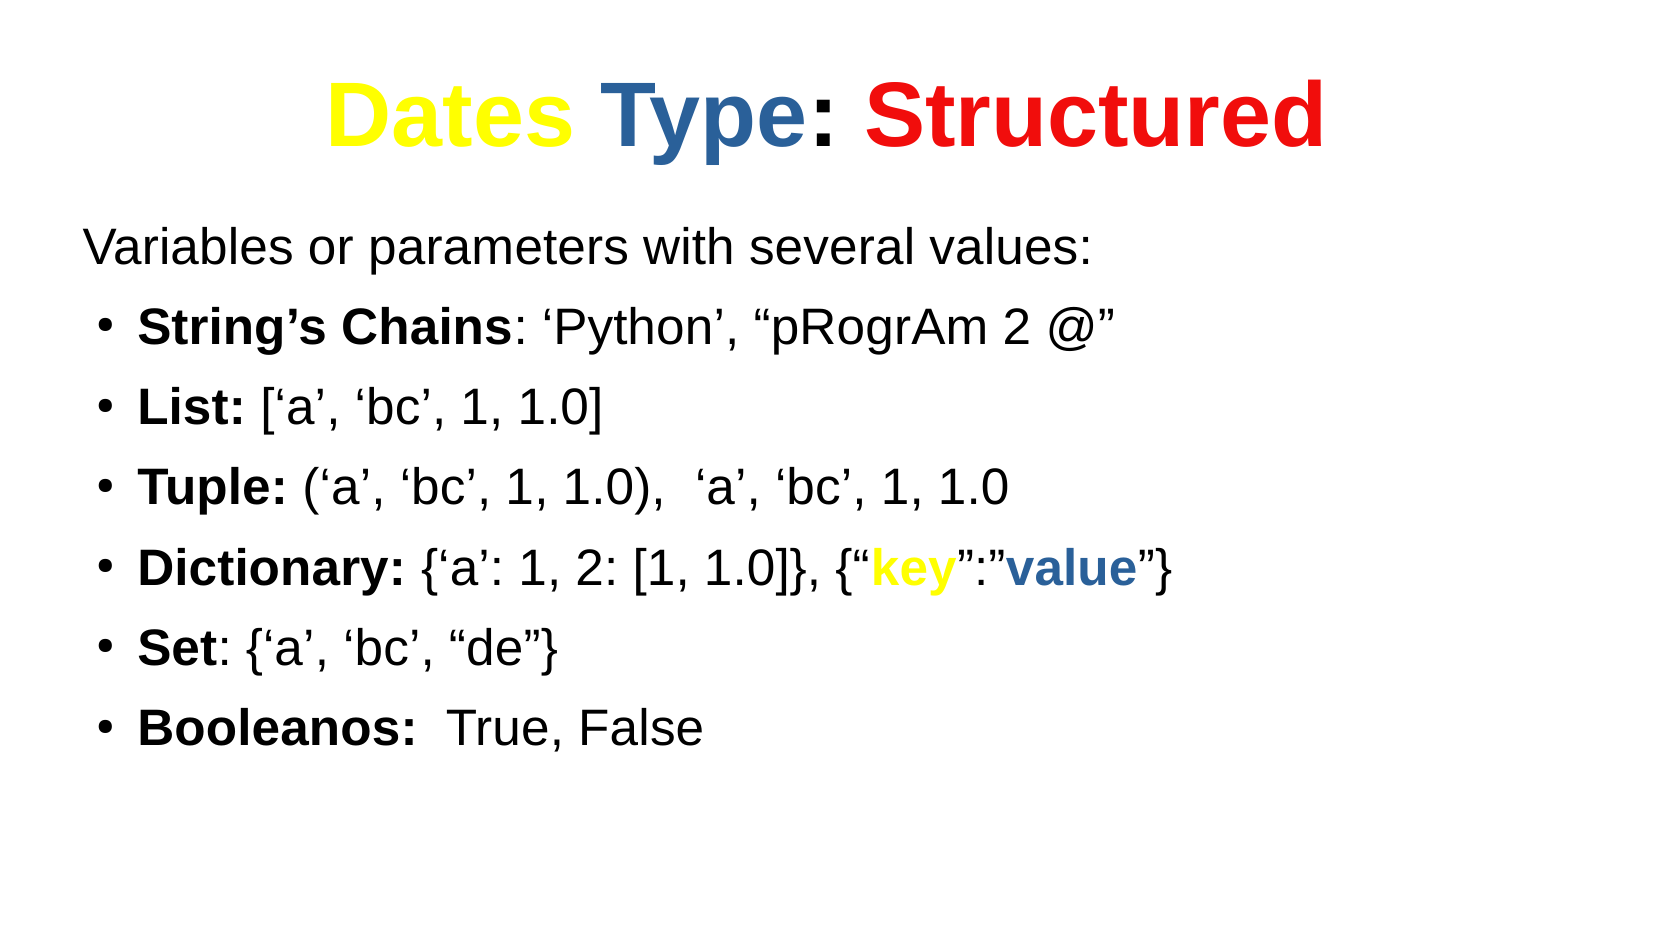

# Dates Type: Structured
Variables or parameters with several values:
String’s Chains: ‘Python’, “pRogrAm 2 @”
List: [‘a’, ‘bc’, 1, 1.0]
Tuple: (‘a’, ‘bc’, 1, 1.0), ‘a’, ‘bc’, 1, 1.0
Dictionary: {‘a’: 1, 2: [1, 1.0]}, {“key”:”value”}
Set: {‘a’, ‘bc’, “de”}
Booleanos: True, False